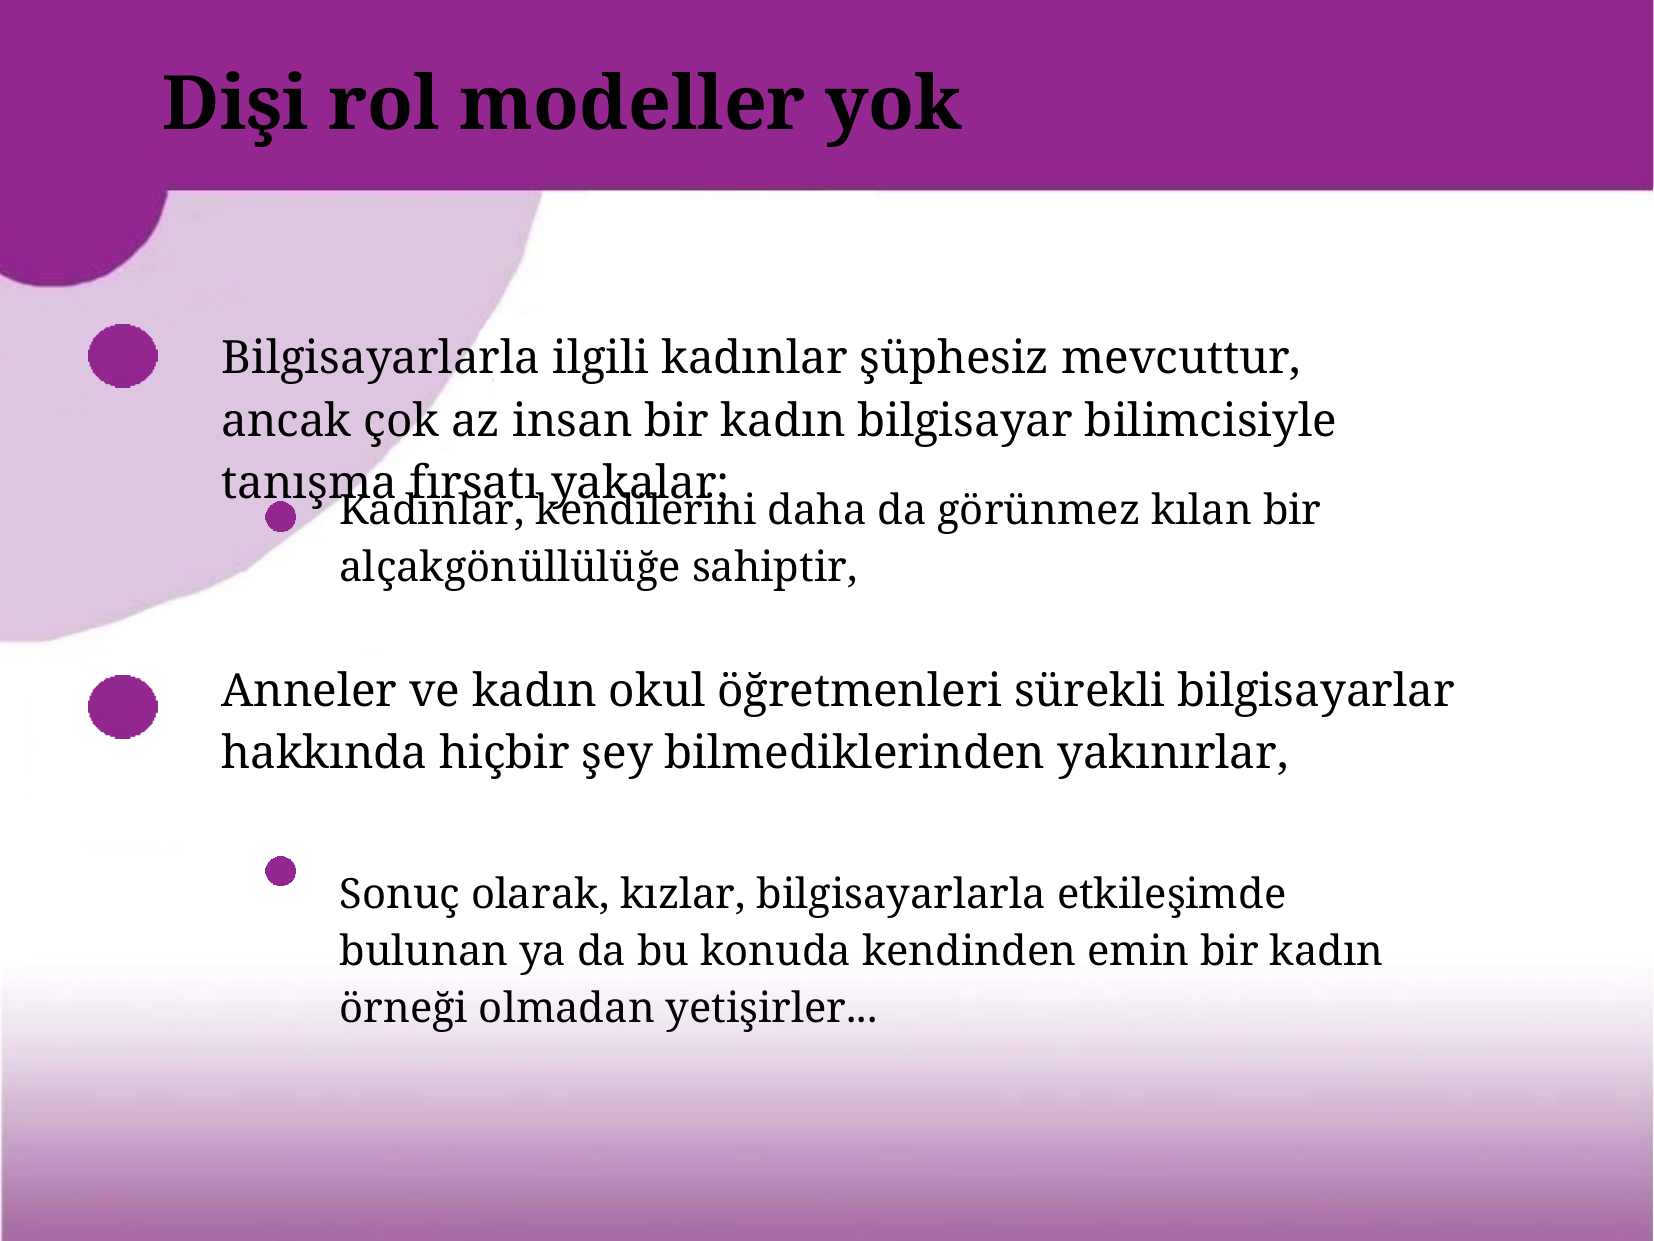

Dişi rol modeller yok
Bilgisayarlarla ilgili kadınlar şüphesiz mevcuttur, ancak çok az insan bir kadın bilgisayar bilimcisiyle tanışma fırsatı yakalar;
Kadınlar, kendilerini daha da görünmez kılan bir alçakgönüllülüğe sahiptir,
Anneler ve kadın okul öğretmenleri sürekli bilgisayarlar hakkında hiçbir şey bilmediklerinden yakınırlar,
Sonuç olarak, kızlar, bilgisayarlarla etkileşimde bulunan ya da bu konuda kendinden emin bir kadın örneği olmadan yetişirler...